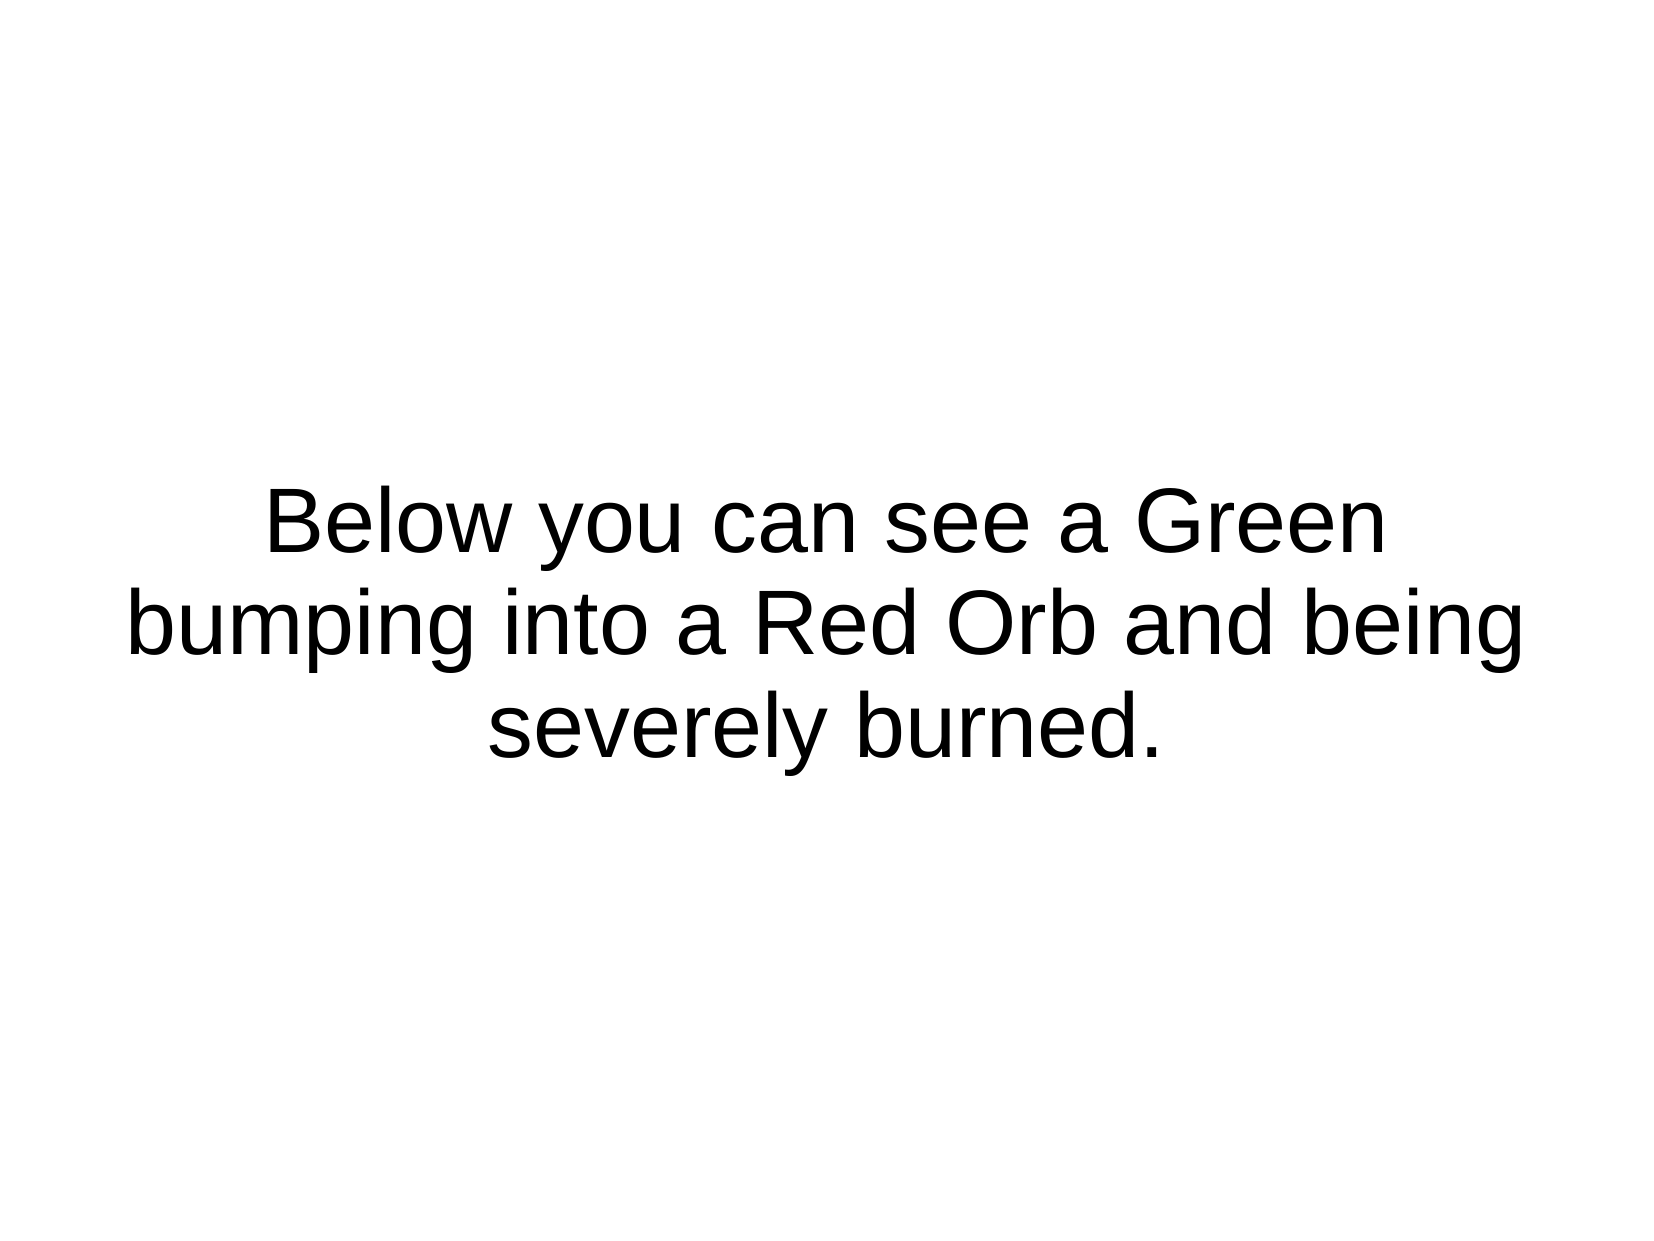

# Below you can see a Green bumping into a Red Orb and being severely burned.